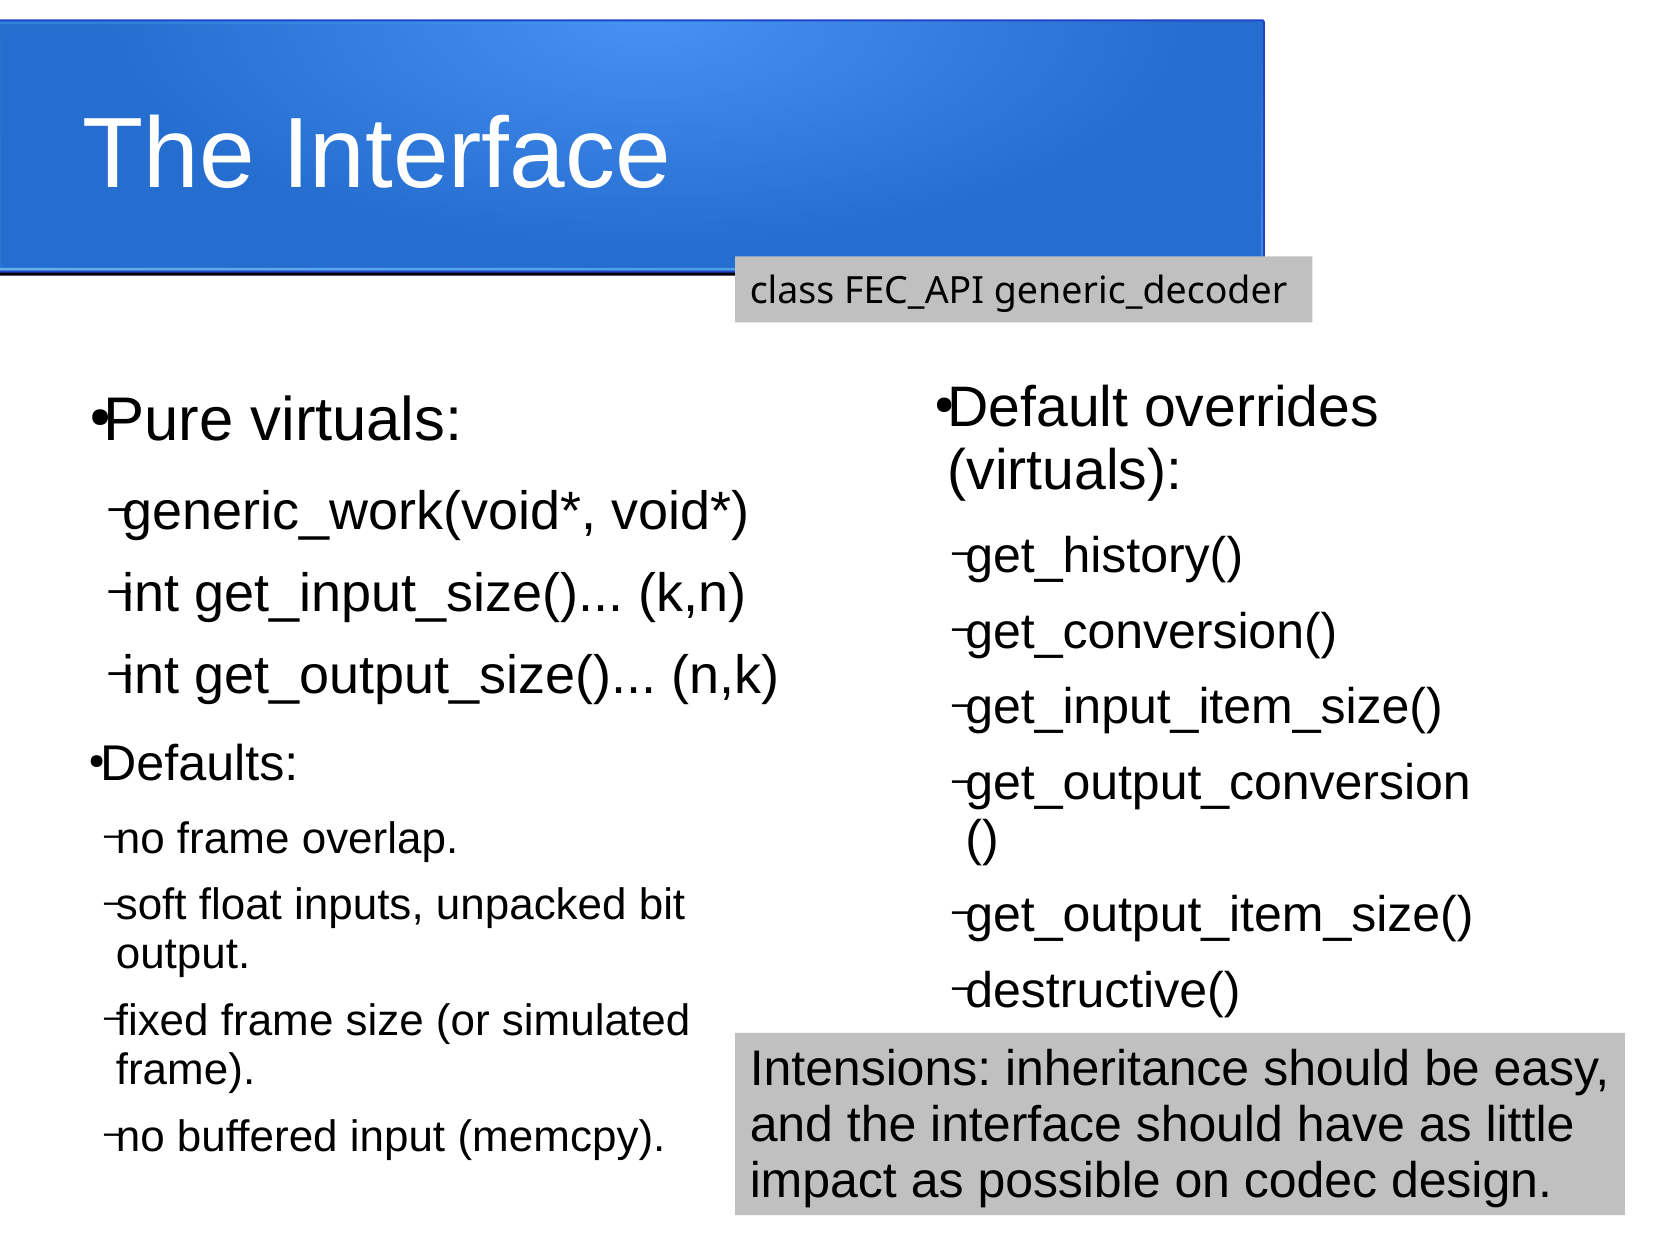

# The Interface
class FEC_API generic_decoder
Default overrides (virtuals):
get_history()
get_conversion()
get_input_item_size()
get_output_conversion()
get_output_item_size()
destructive()
set_framebits(int)
Pure virtuals:
generic_work(void*, void*)
int get_input_size()... (k,n)
int get_output_size()... (n,k)
Defaults:
no frame overlap.
soft float inputs, unpacked bit output.
fixed frame size (or simulated frame).
no buffered input (memcpy).
Intensions: inheritance should be easy,
and the interface should have as little
impact as possible on codec design.